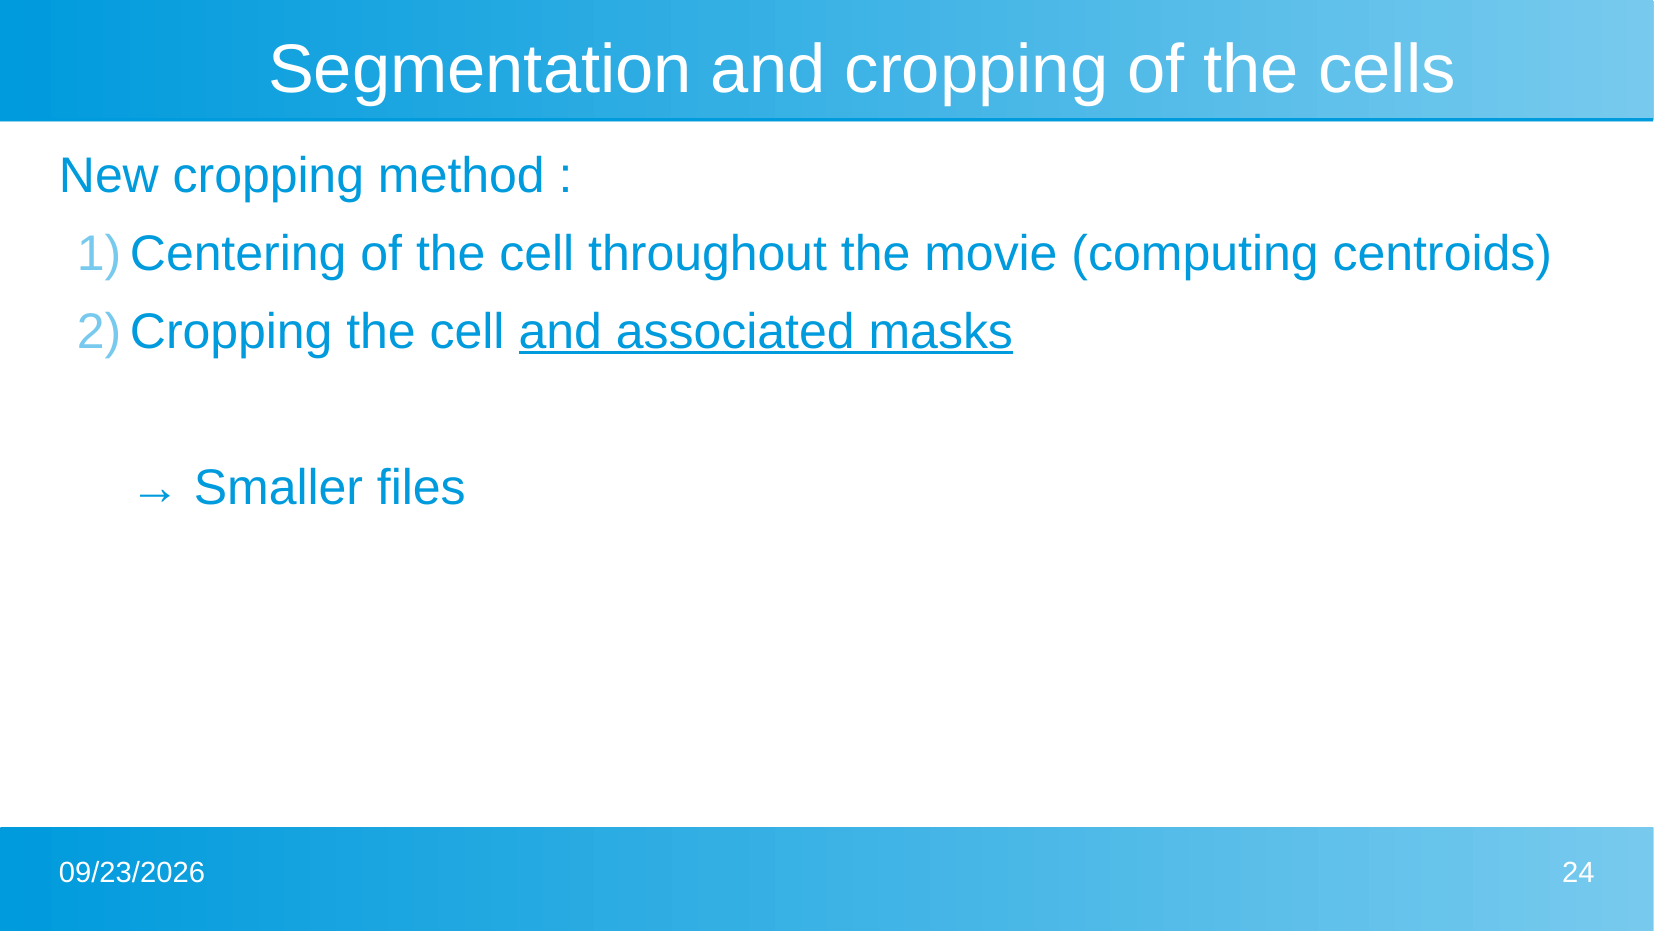

# Segmentation and cropping of the cells
New cropping method :
Centering of the cell throughout the movie (computing centroids)
Cropping the cell and associated masks
→ Smaller files
24